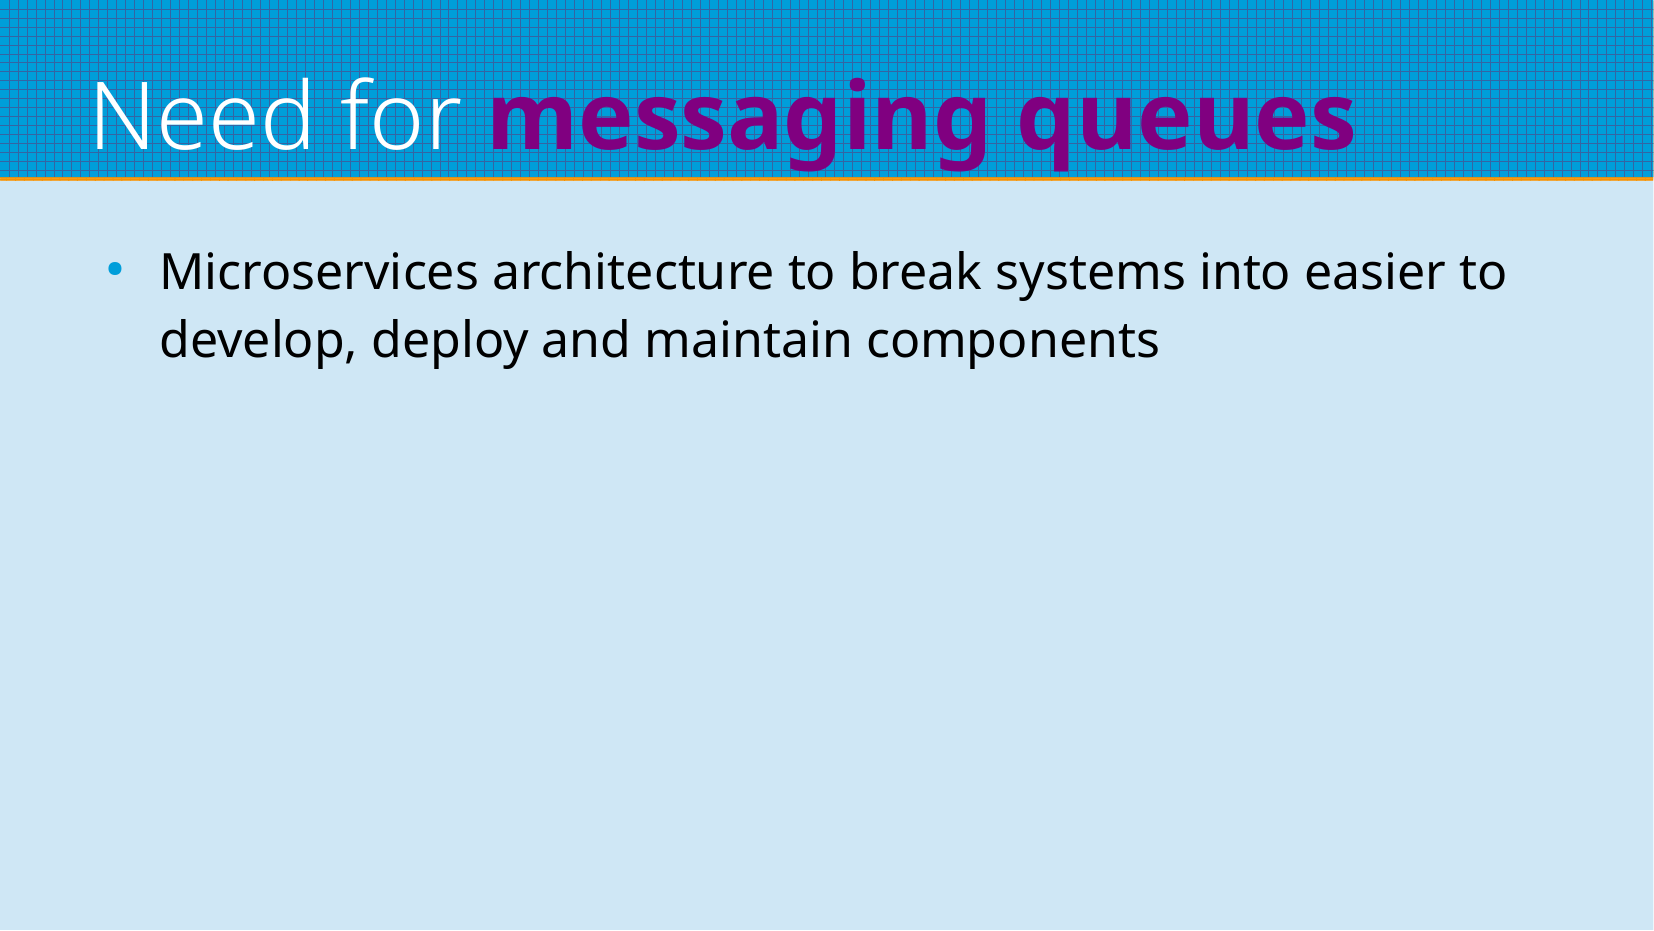

# Need for messaging queues
Microservices architecture to break systems into easier to develop, deploy and maintain components